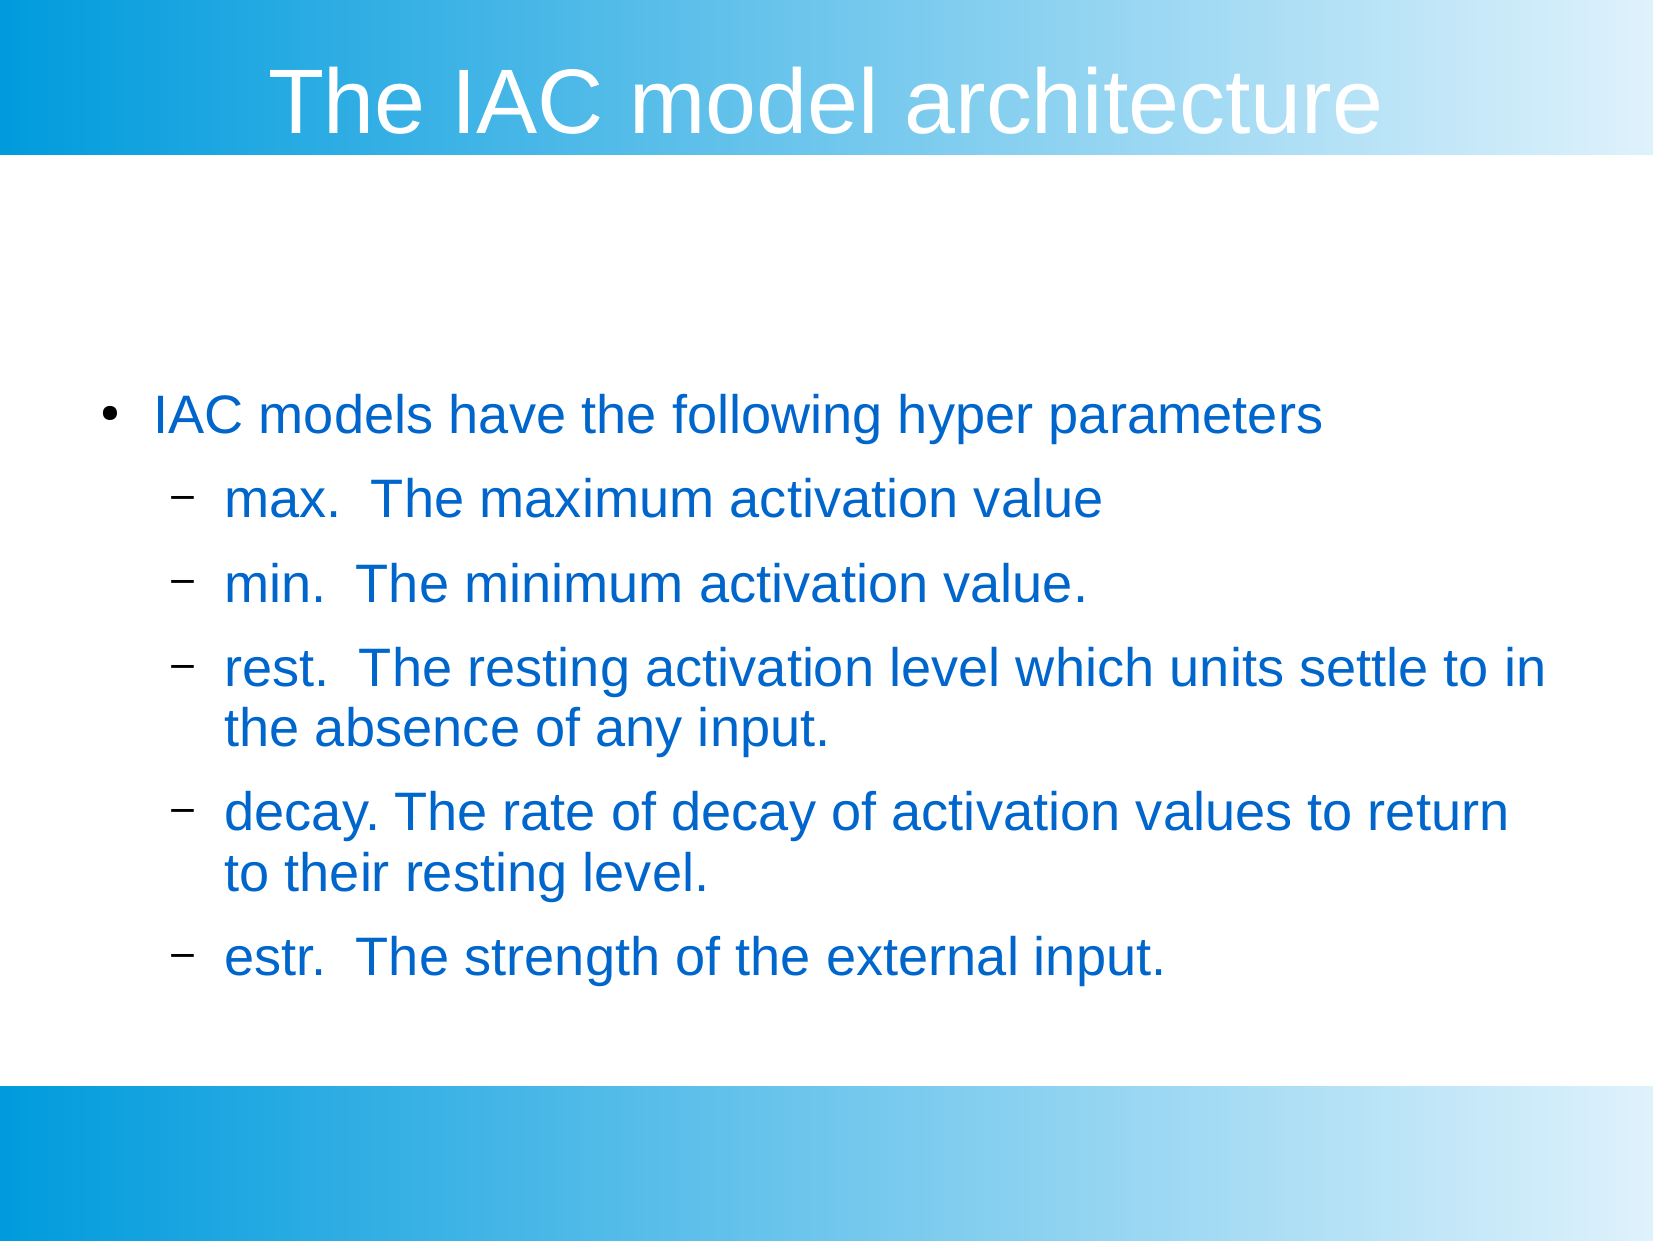

# The IAC model architecture
IAC models have the following hyper parameters
max. The maximum activation value
min. The minimum activation value.
rest. The resting activation level which units settle to in the absence of any input.
decay. The rate of decay of activation values to return to their resting level.
estr. The strength of the external input.